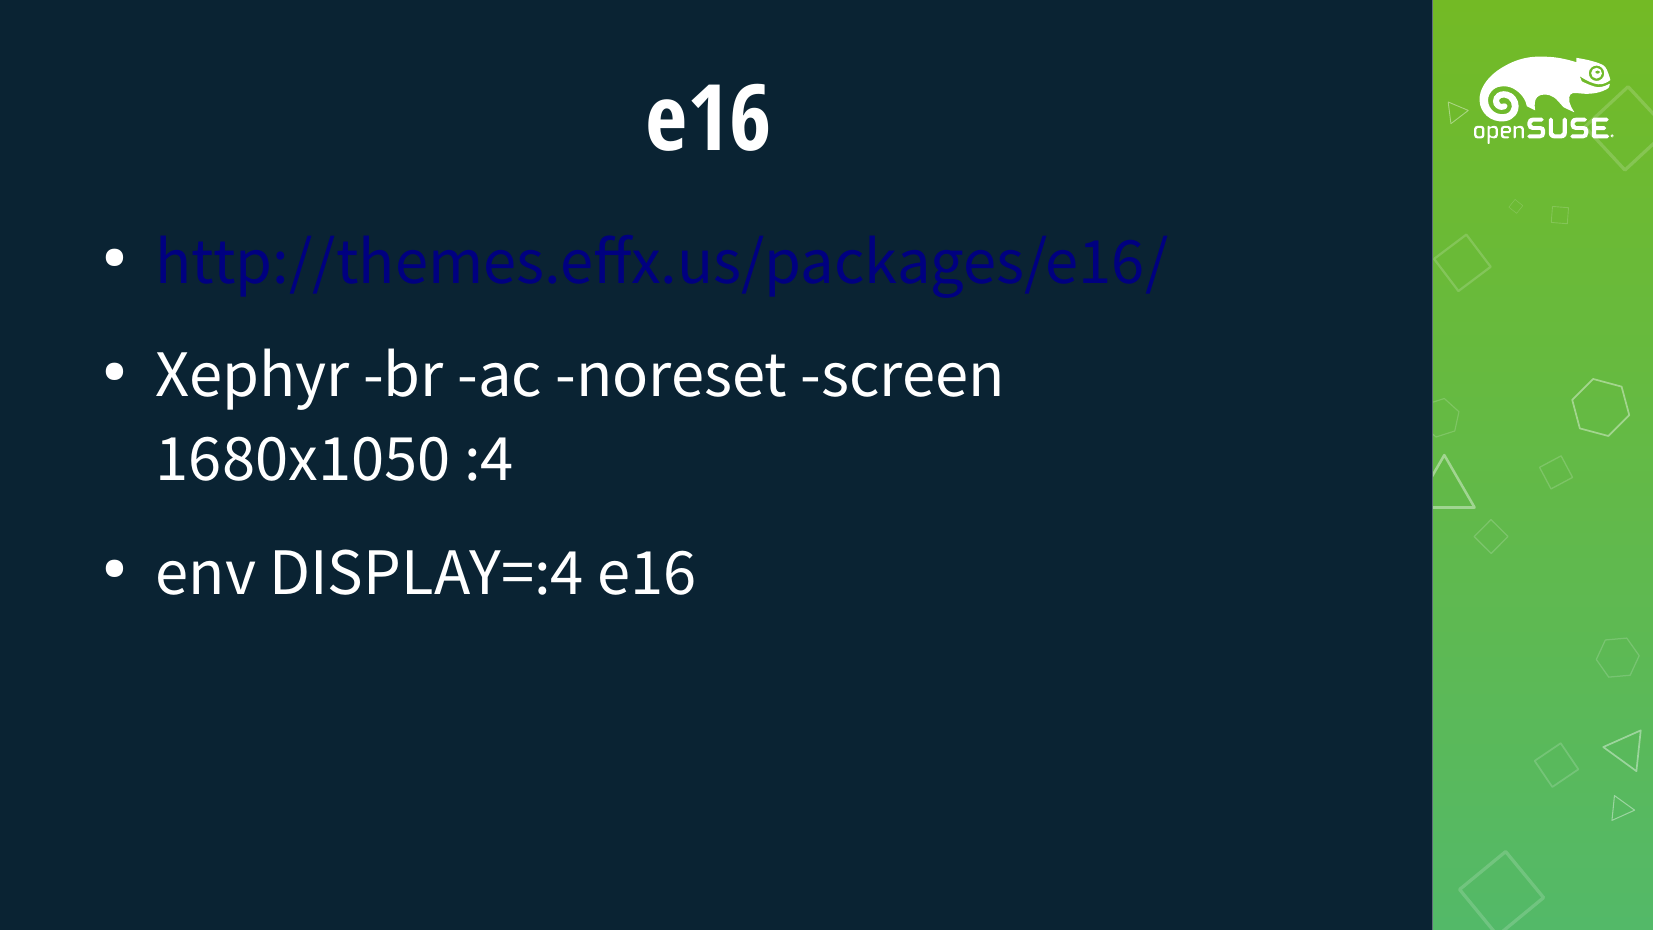

# e16
http://themes.effx.us/packages/e16/
Xephyr -br -ac -noreset -screen 1680x1050 :4
env DISPLAY=:4 e16